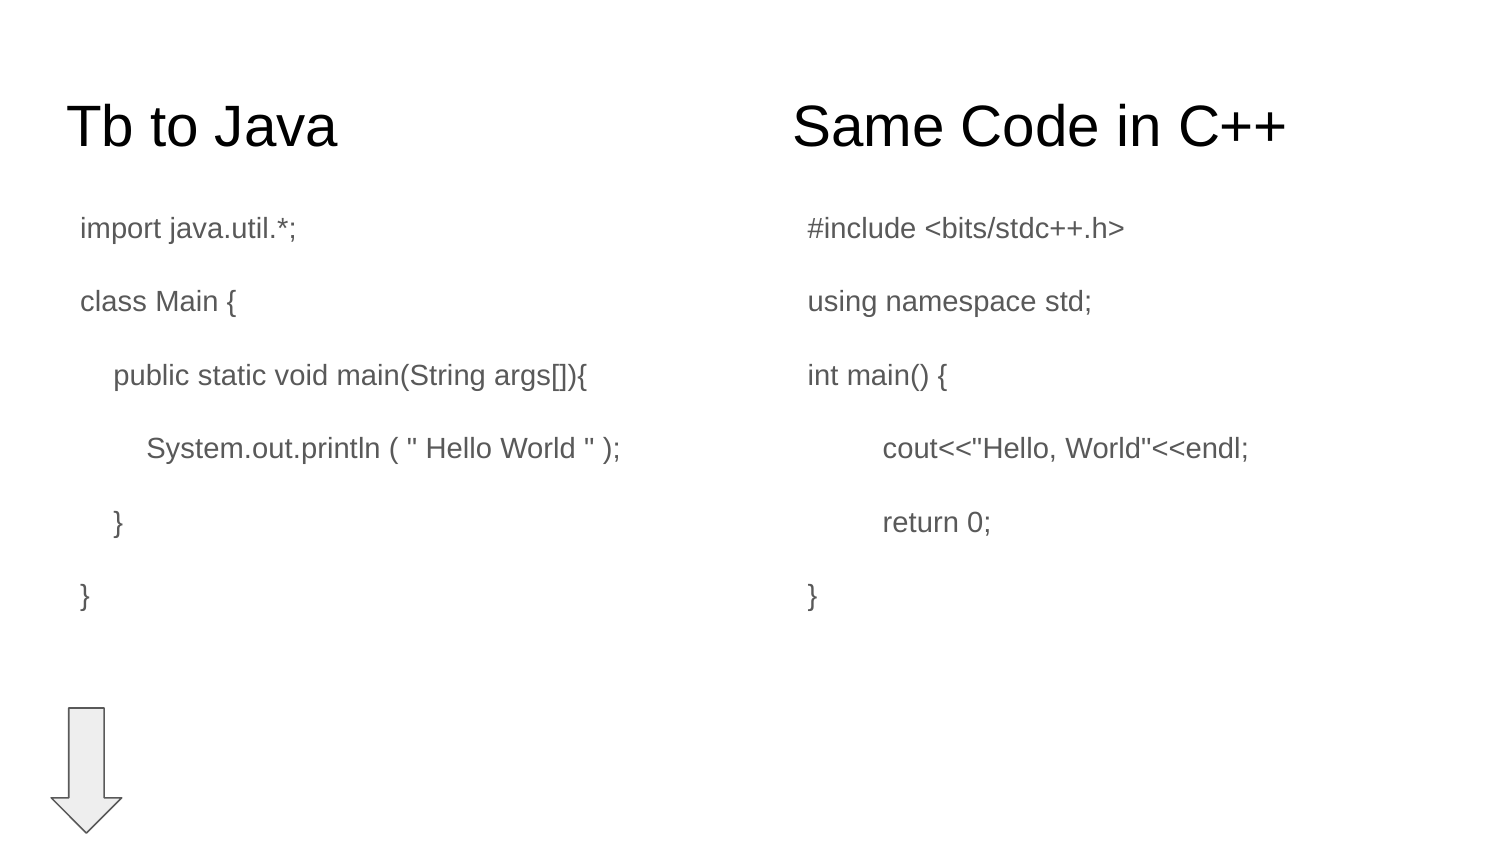

# Tb to Java Same Code in C++
import java.util.*;
class Main {
 public static void main(String args[]){
 System.out.println ( " Hello World " );
 }
}
#include <bits/stdc++.h>
using namespace std;
int main() {
	cout<<"Hello, World"<<endl;
	return 0;
}